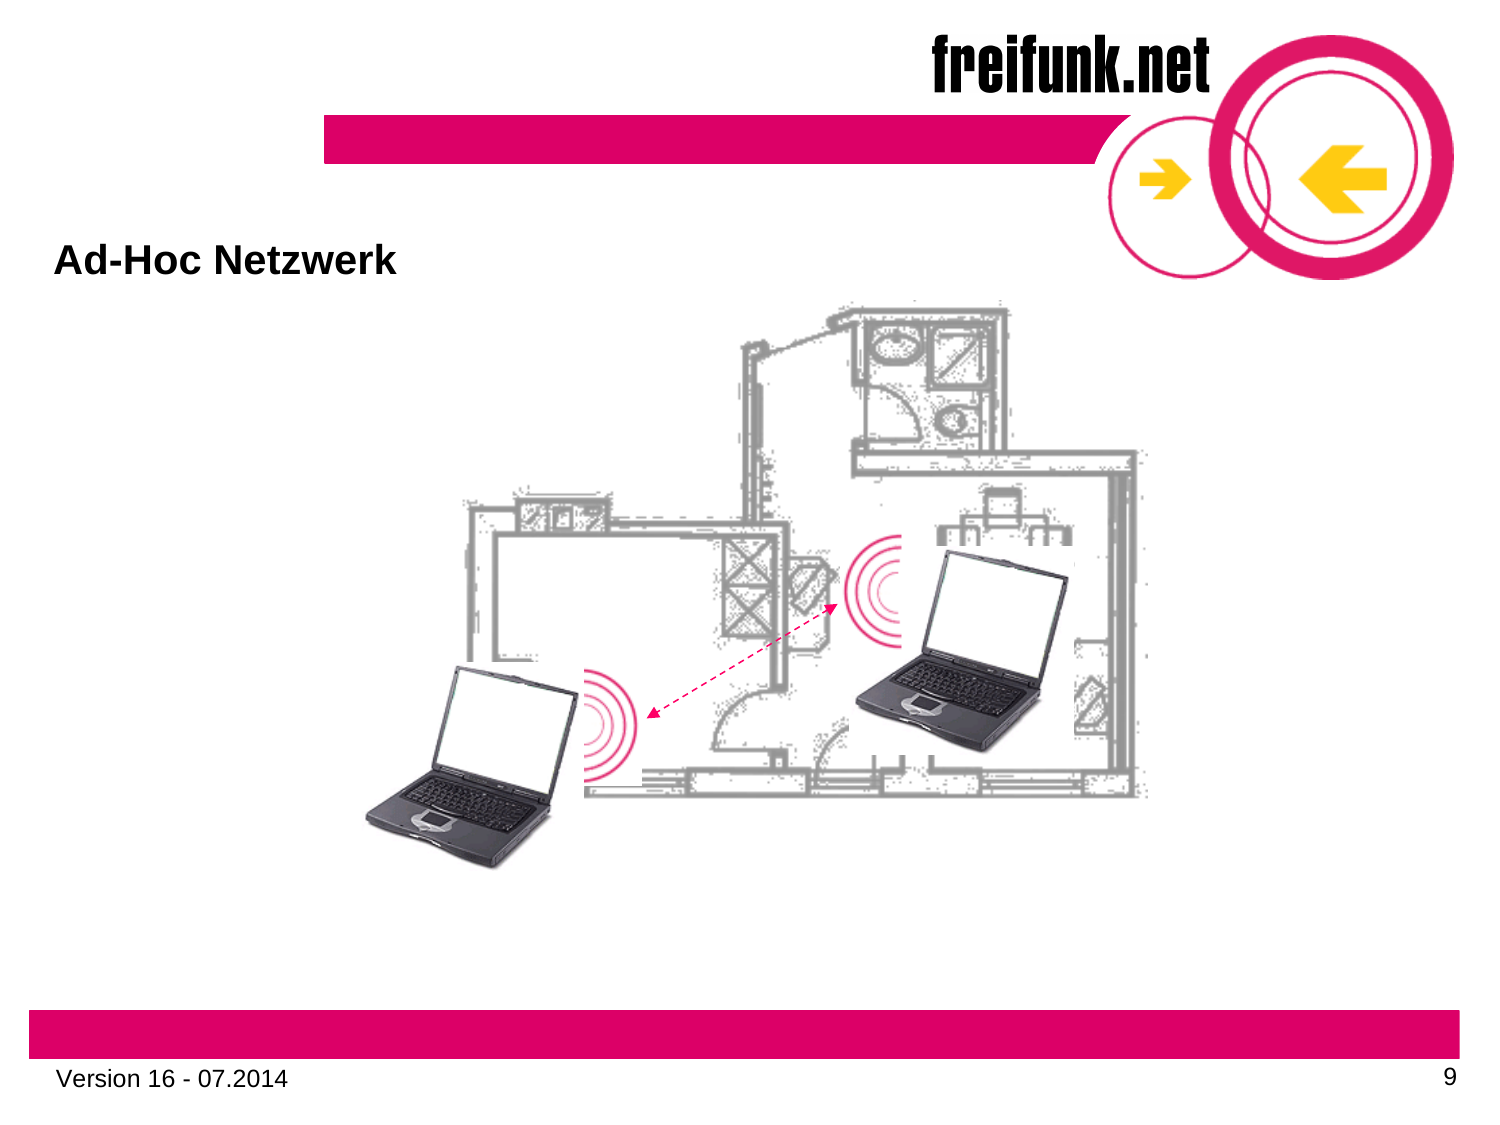

Ad-Hoc Netzwerk
9
Version 16 - 07.2014